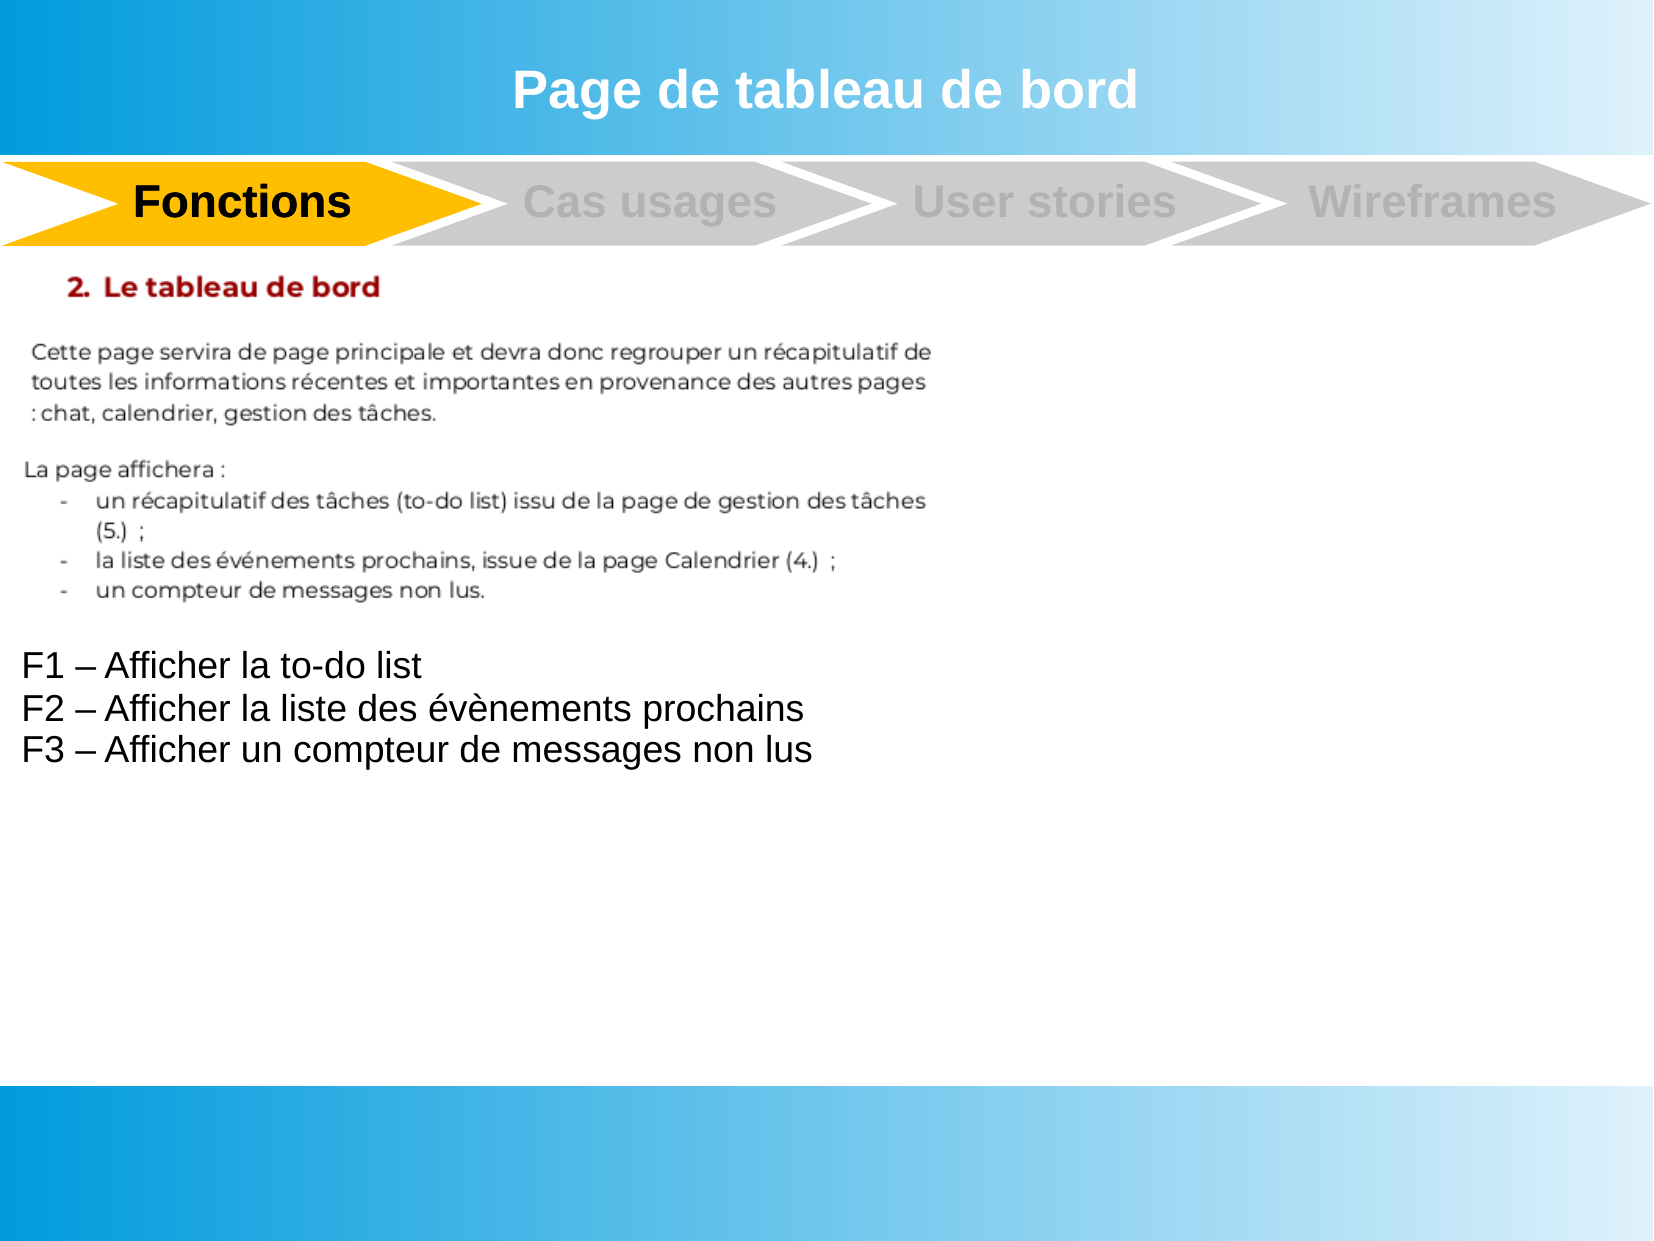

# Page de tableau de bord
Fonctions
Fonctions
Cas usages
User stories
Wireframes
F1 – Afficher la to-do list
F2 – Afficher la liste des évènements prochains
F3 – Afficher un compteur de messages non lus